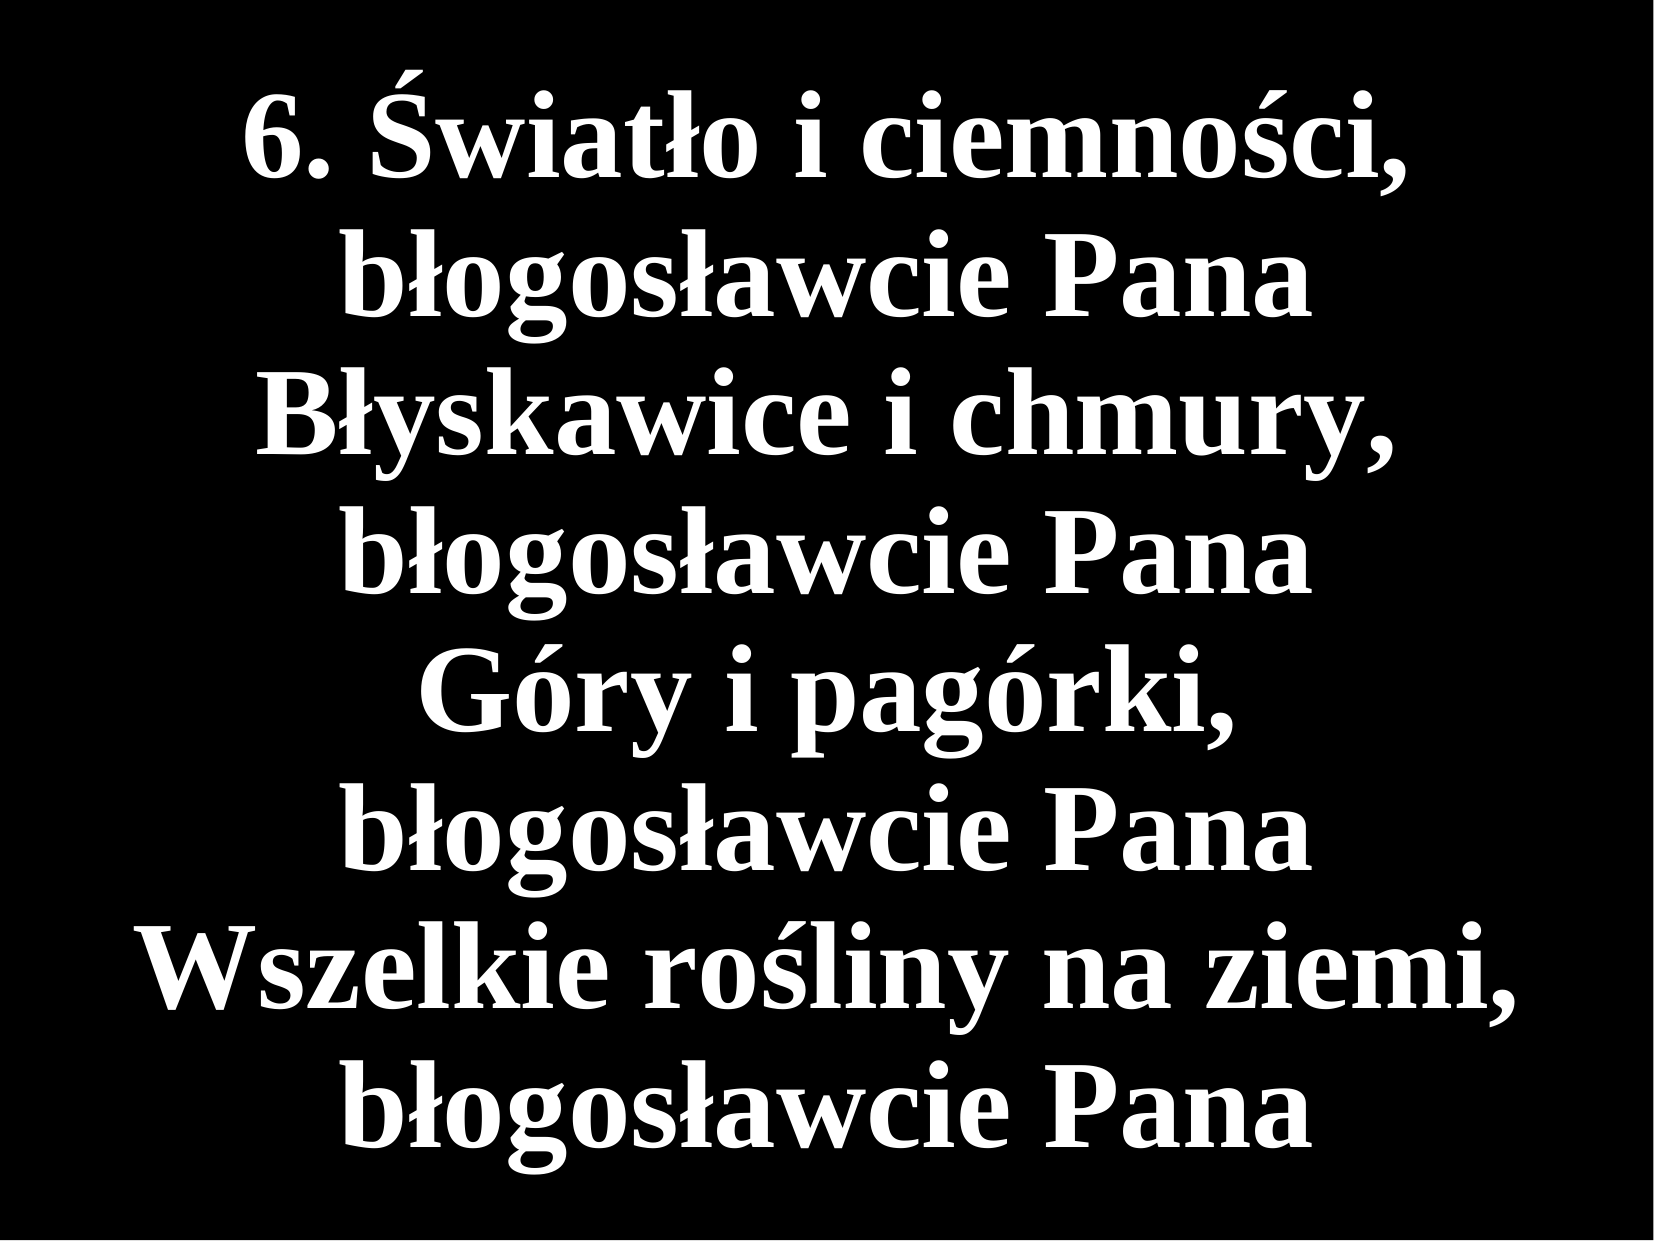

# 6. Światło i ciemności, błogosławcie Pana Błyskawice i chmury, błogosławcie Pana Góry i pagórki, błogosławcie Pana Wszelkie rośliny na ziemi, błogosławcie Pana